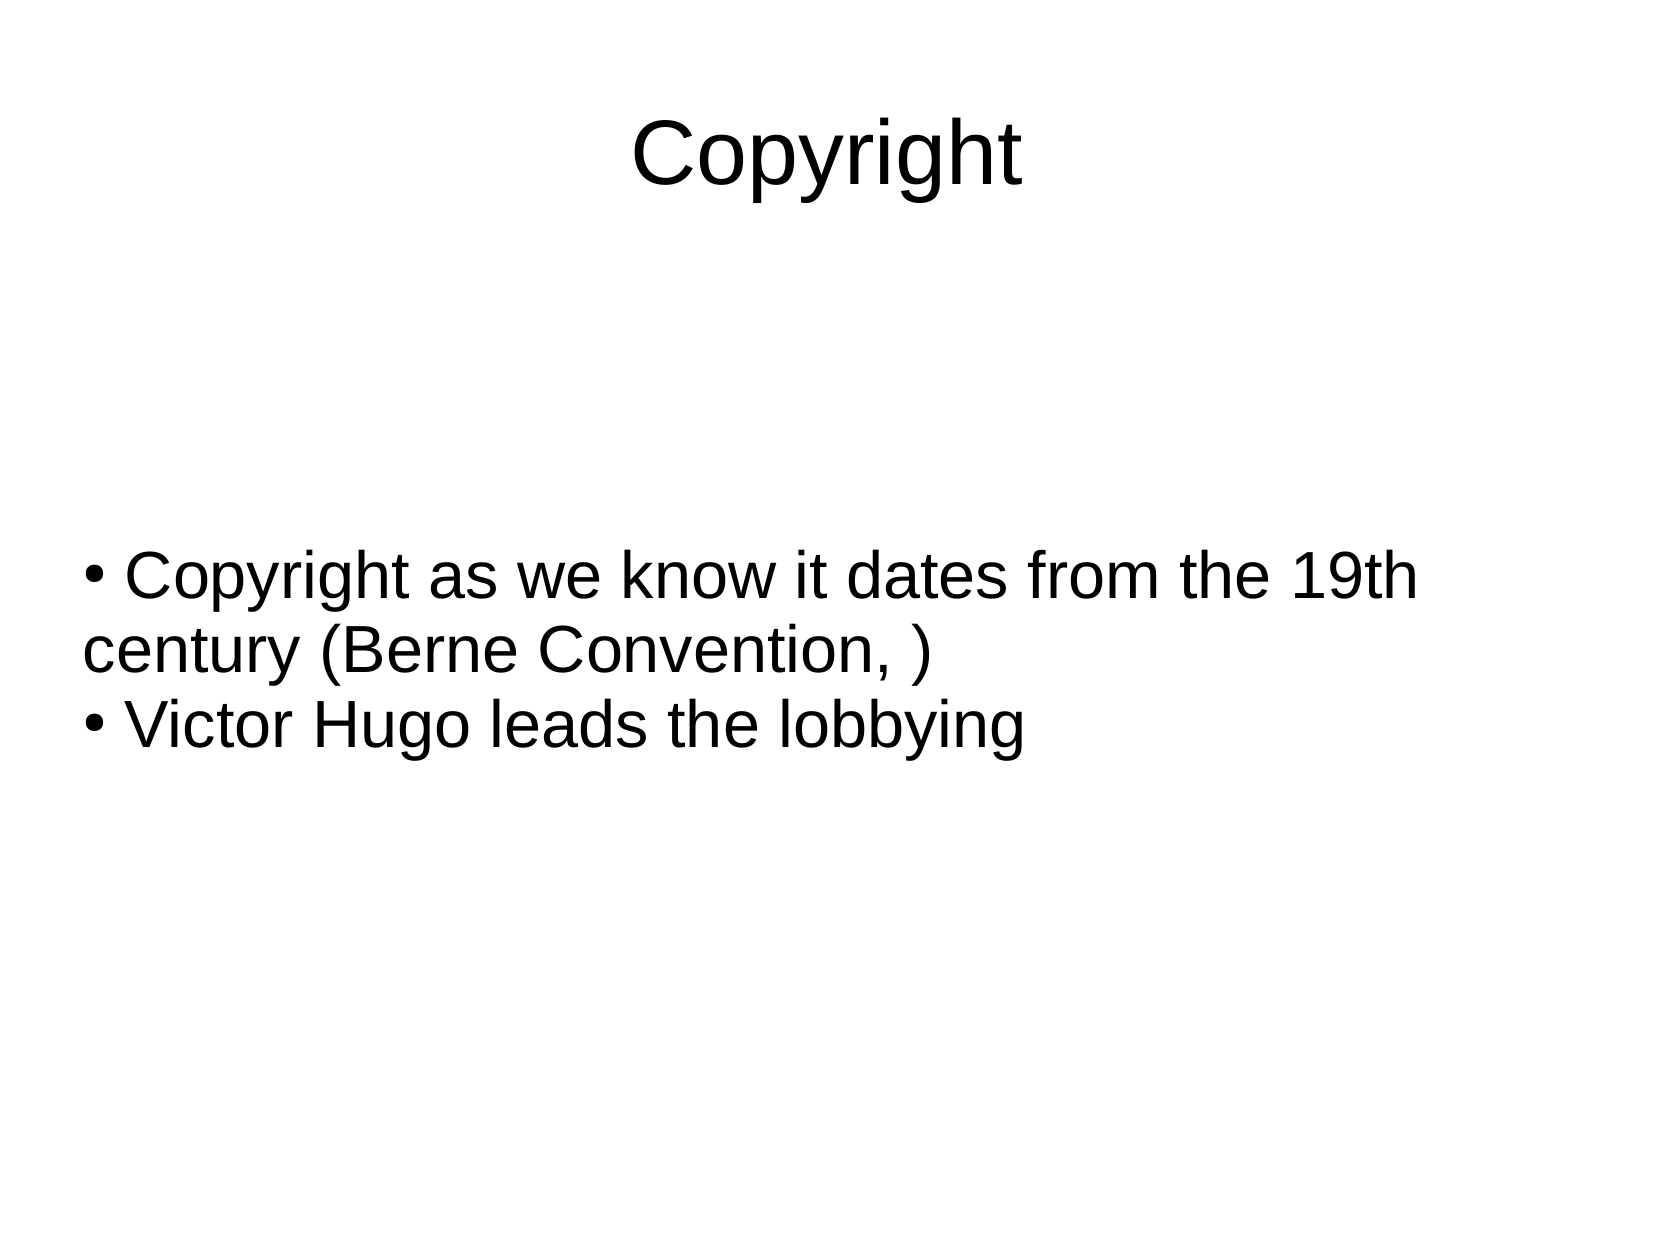

# Copyright
 Copyright as we know it dates from the 19th century (Berne Convention, )
 Victor Hugo leads the lobbying